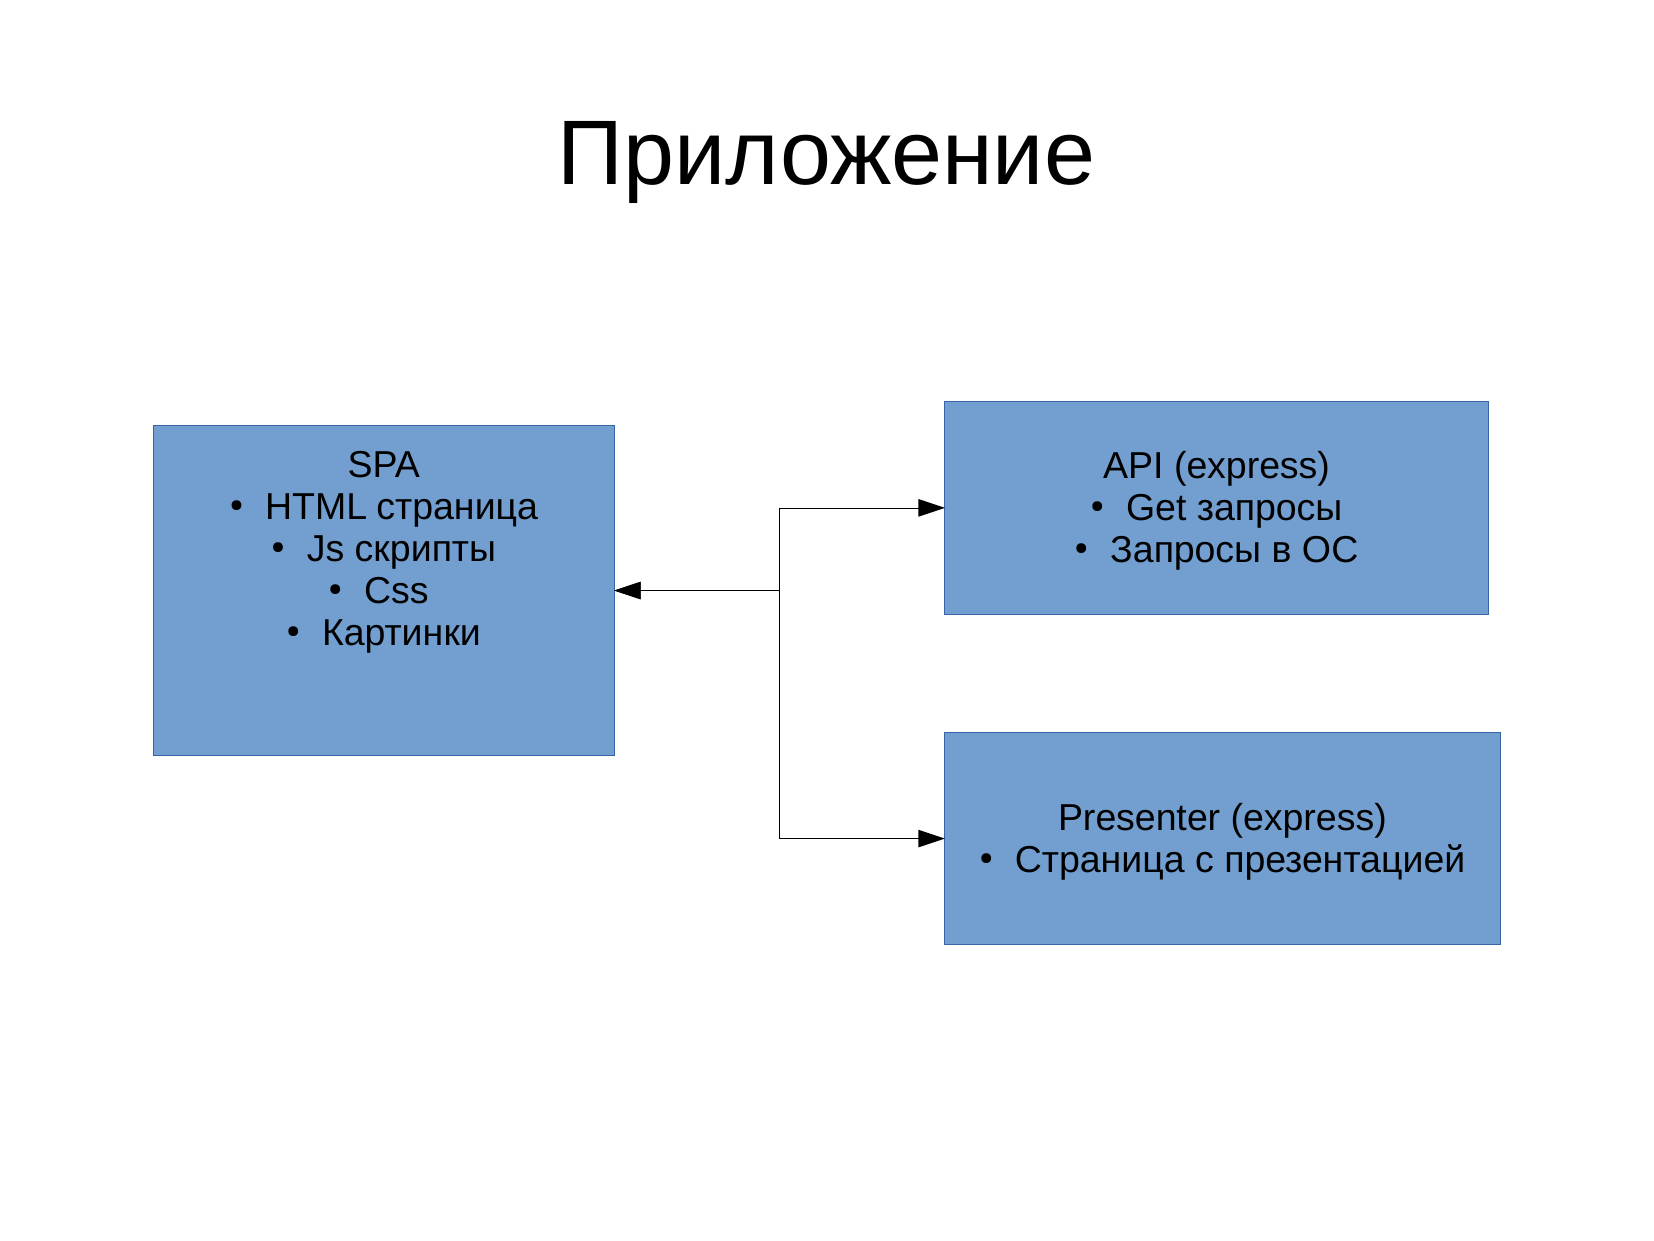

# Приложение
API (express)
Get запросы
Запросы в ОС
SPA
HTML страница
Js скрипты
Css
Картинки
Presenter (express)
Страница с презентацией